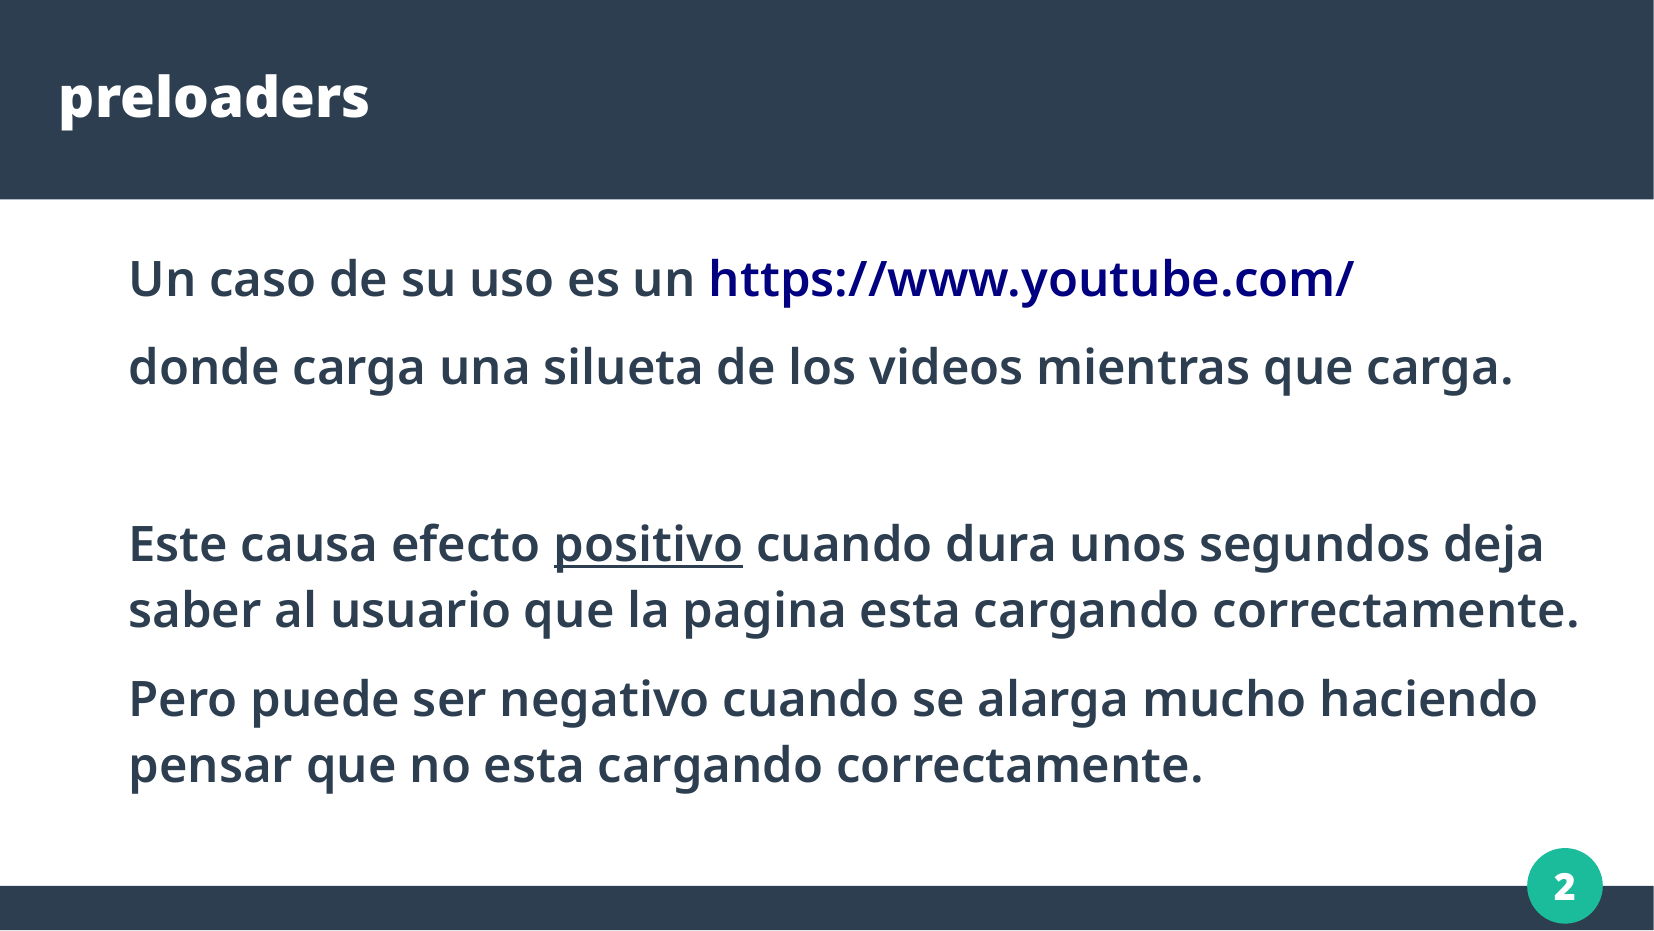

# preloaders
Un caso de su uso es un https://www.youtube.com/
donde carga una silueta de los videos mientras que carga.
Este causa efecto positivo cuando dura unos segundos deja saber al usuario que la pagina esta cargando correctamente.
Pero puede ser negativo cuando se alarga mucho haciendo pensar que no esta cargando correctamente.